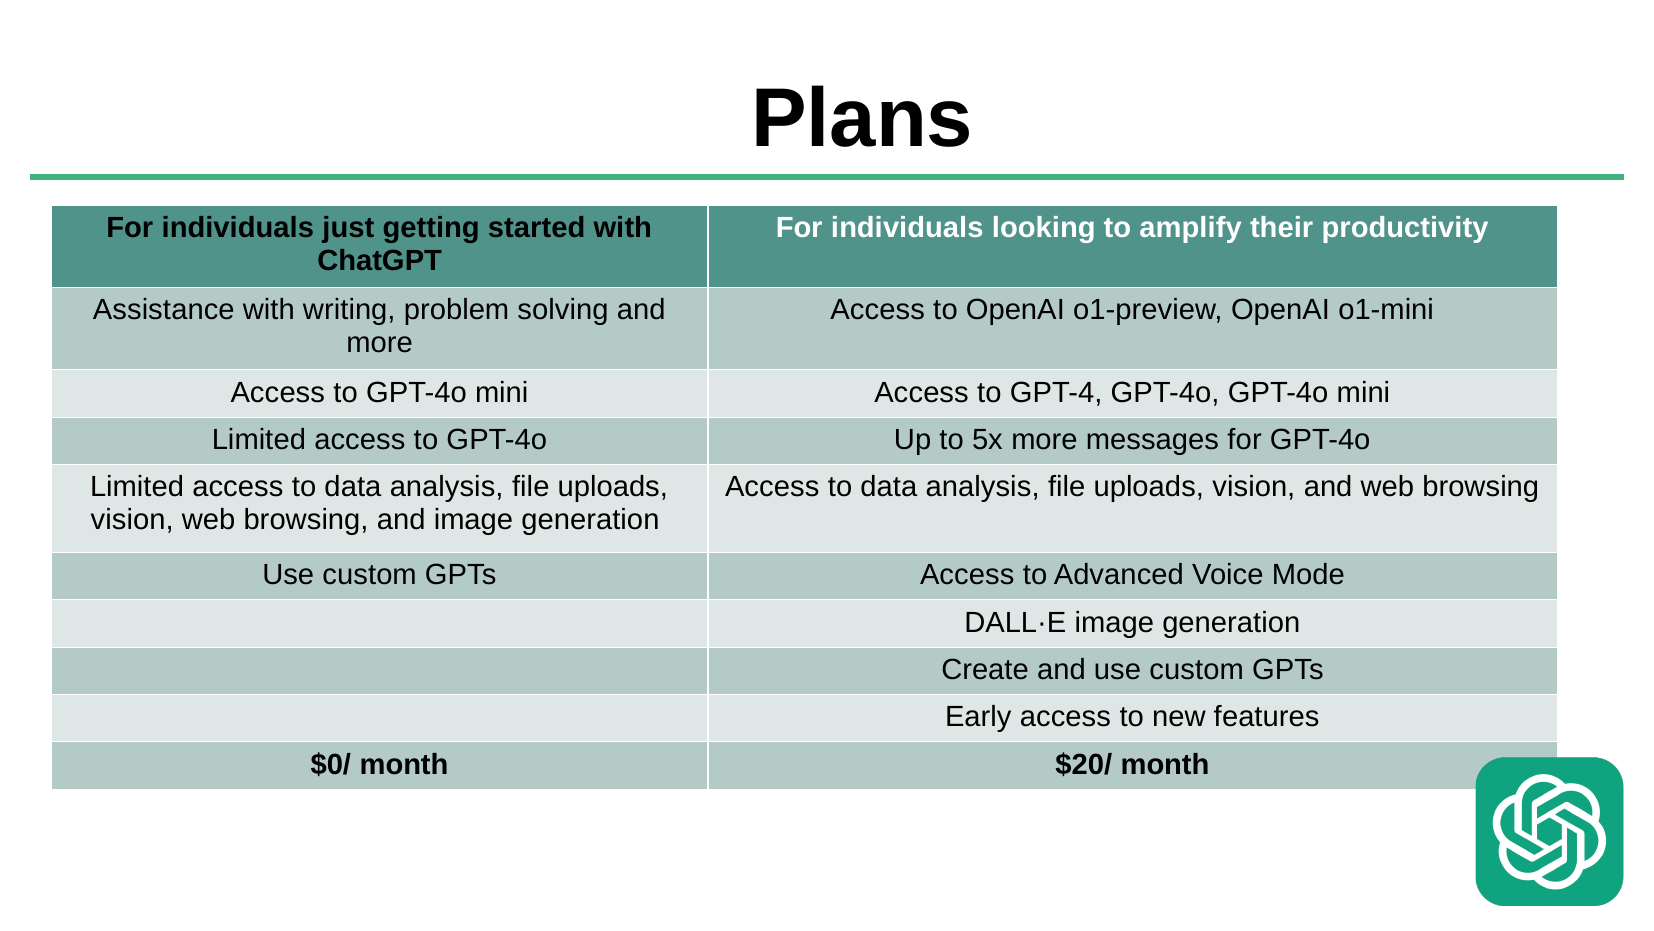

# Plans
| For individuals just getting started with ChatGPT | For individuals looking to amplify their productivity |
| --- | --- |
| Assistance with writing, problem solving and more | Access to OpenAI o1-preview, OpenAI o1-mini |
| Access to GPT-4o mini | Access to GPT-4, GPT-4o, GPT-4o mini |
| Limited access to GPT-4o | Up to 5x more messages for GPT-4o |
| Limited access to data analysis, file uploads, vision, web browsing, and image generation | Access to data analysis, file uploads, vision, and web browsing |
| Use custom GPTs | Access to Advanced Voice Mode |
| | DALL·E image generation |
| | Create and use custom GPTs |
| | Early access to new features |
| $0/ month | $20/ month |